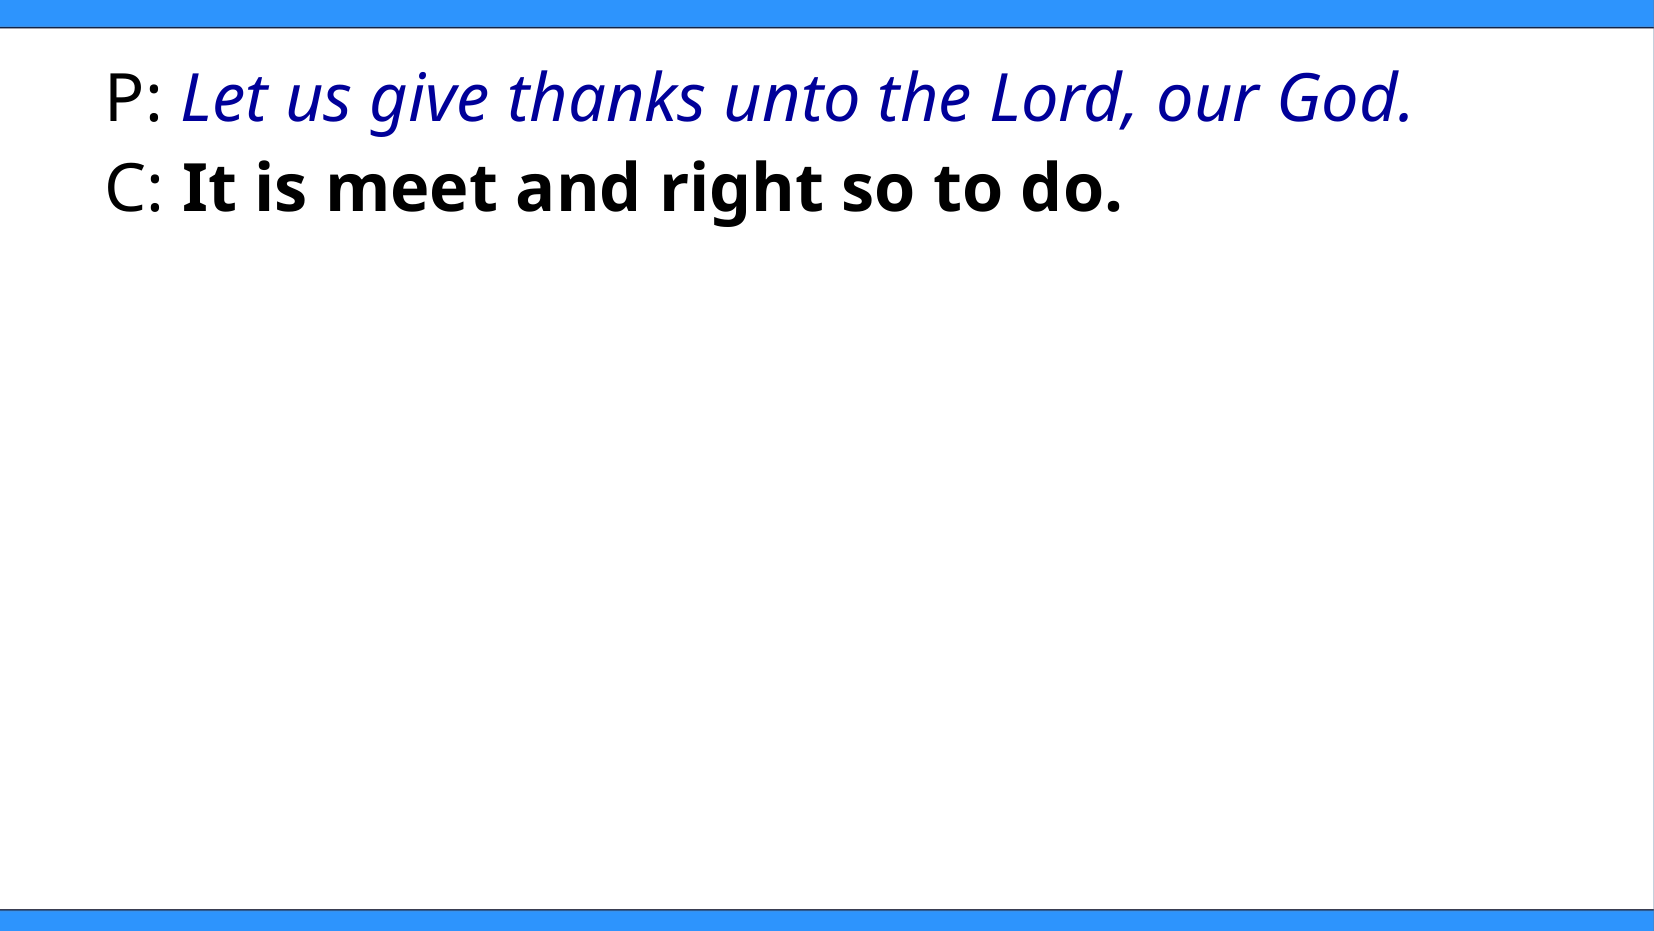

P: Let us give thanks unto the Lord, our God.
C: It is meet and right so to do.